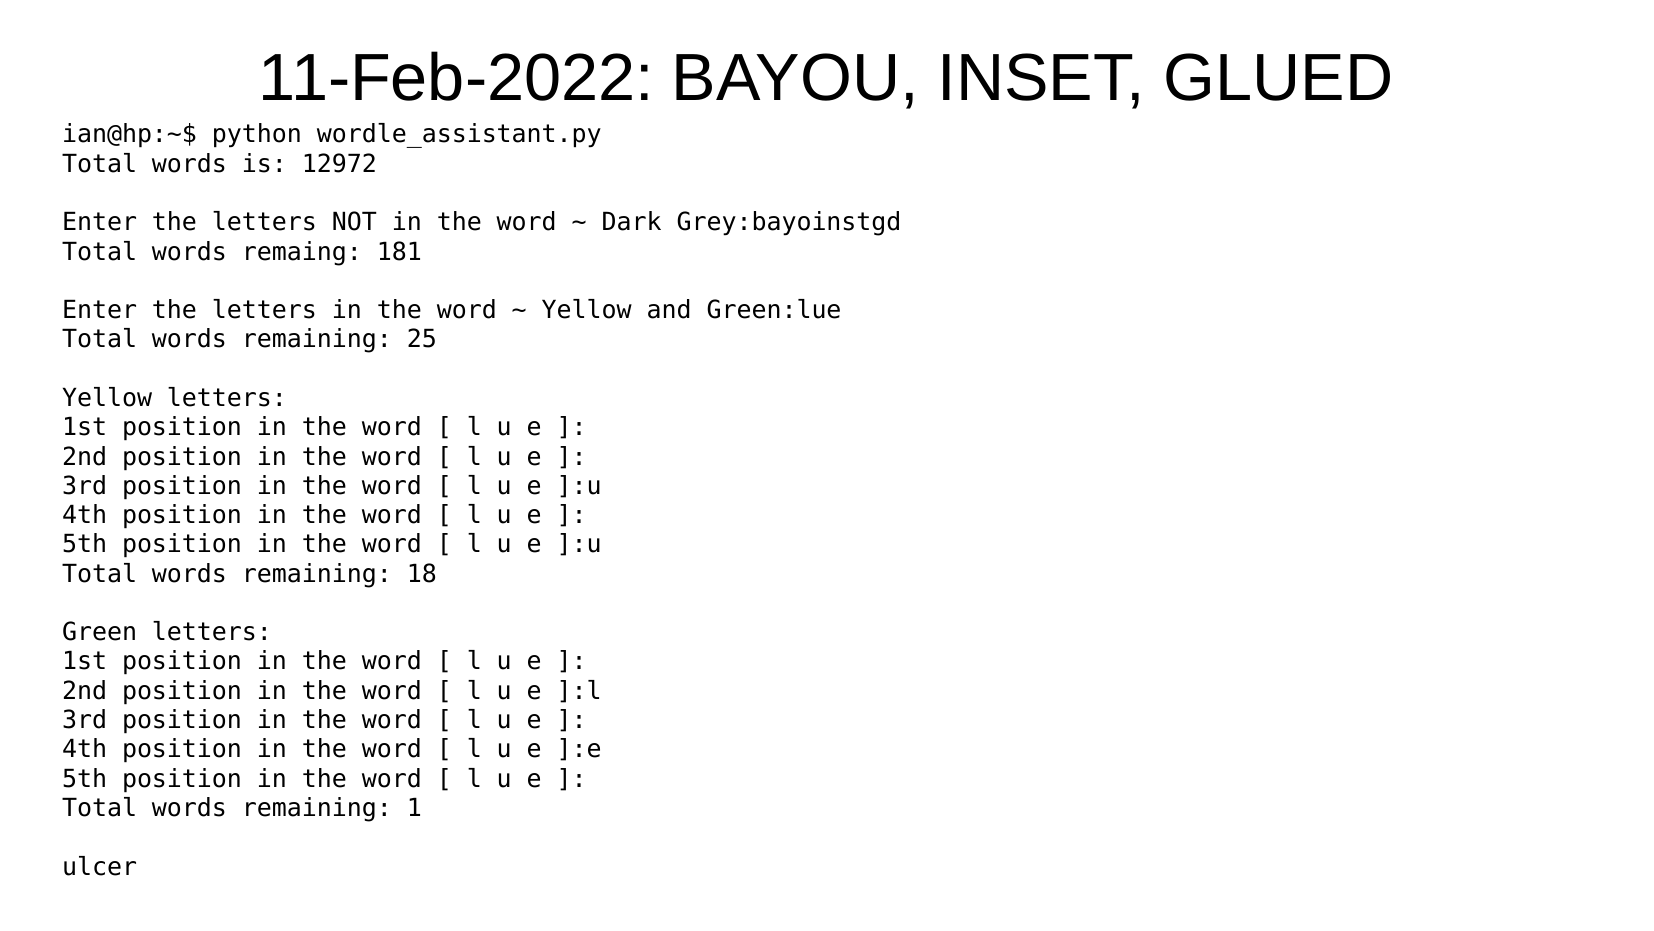

# 11-Feb-2022: BAYOU, INSET, GLUED
ian@hp:~$ python wordle_assistant.py
Total words is: 12972
Enter the letters NOT in the word ~ Dark Grey:bayoinstgd
Total words remaing: 181
Enter the letters in the word ~ Yellow and Green:lue
Total words remaining: 25
Yellow letters:
1st position in the word [ l u e ]:
2nd position in the word [ l u e ]:
3rd position in the word [ l u e ]:u
4th position in the word [ l u e ]:
5th position in the word [ l u e ]:u
Total words remaining: 18
Green letters:
1st position in the word [ l u e ]:
2nd position in the word [ l u e ]:l
3rd position in the word [ l u e ]:
4th position in the word [ l u e ]:e
5th position in the word [ l u e ]:
Total words remaining: 1
ulcer